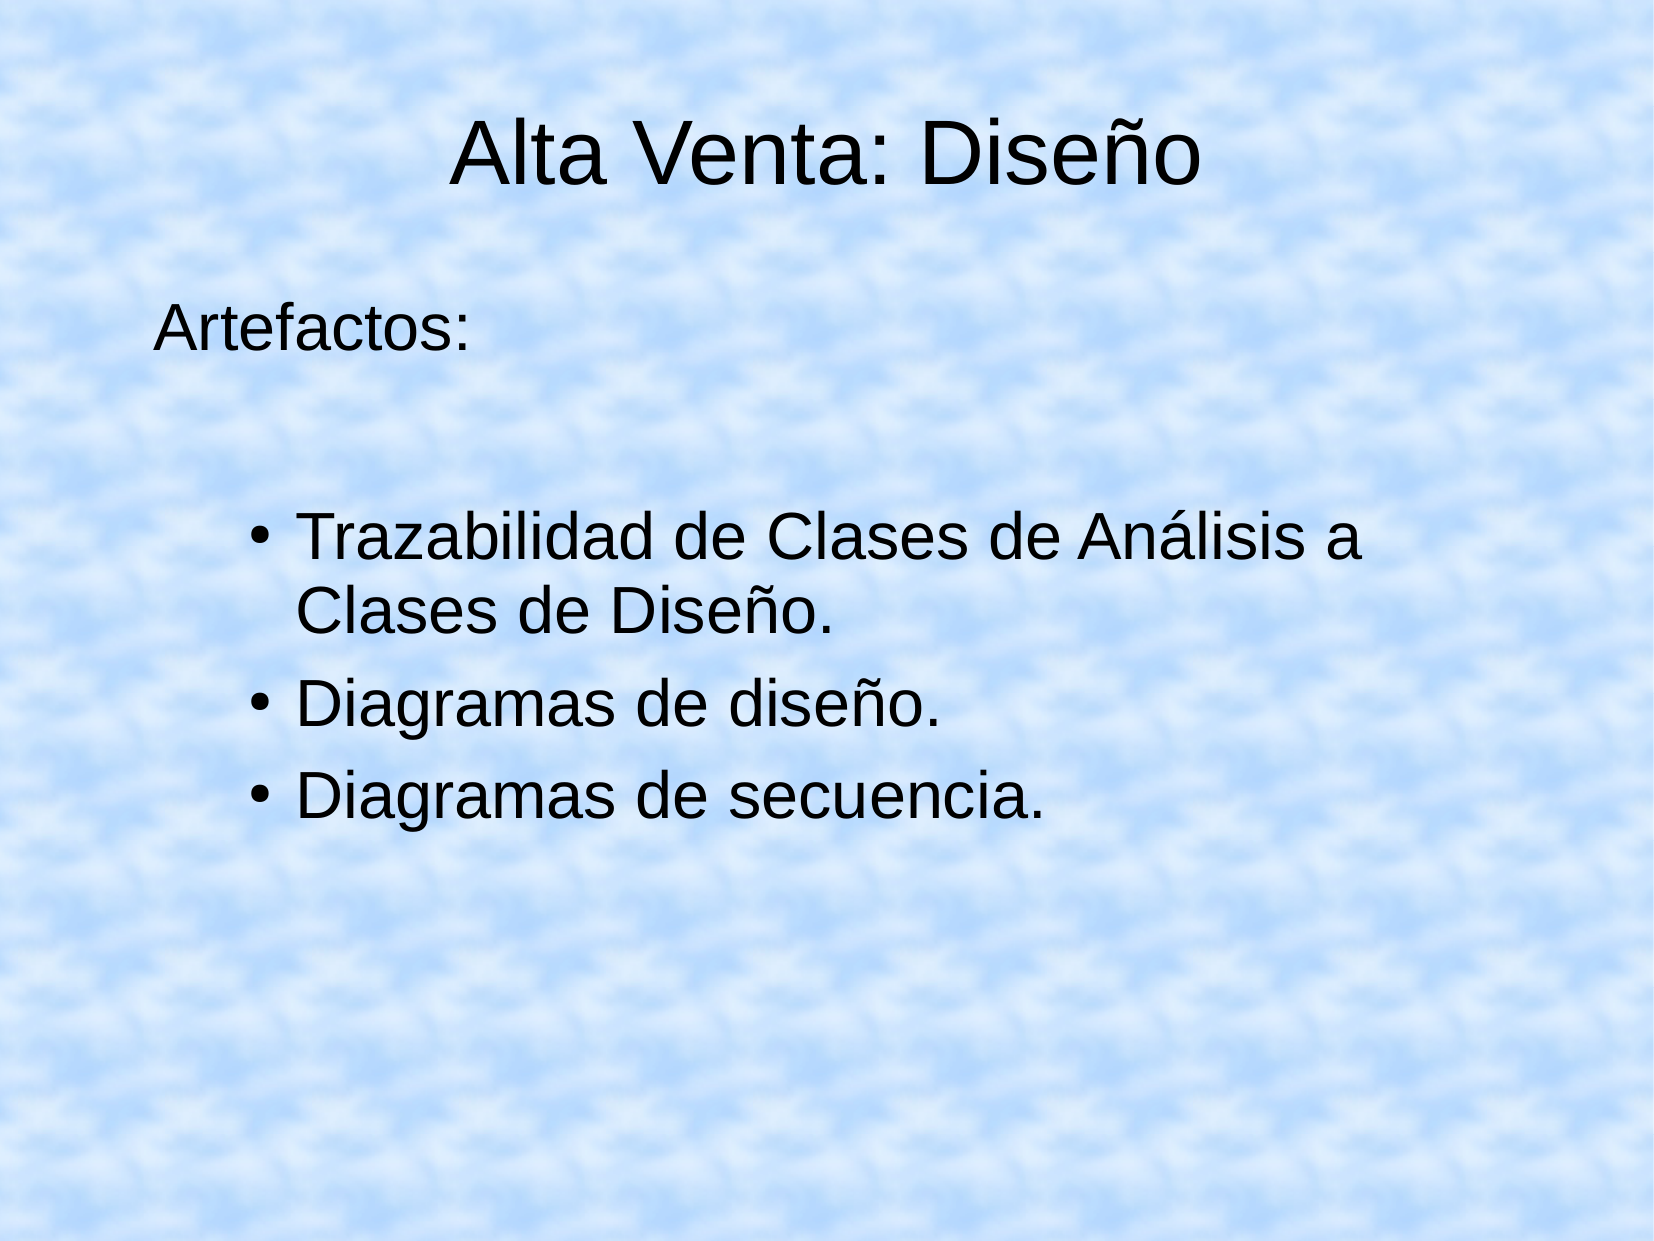

# Alta Venta: Diseño
Artefactos:
Trazabilidad de Clases de Análisis a Clases de Diseño.
Diagramas de diseño.
Diagramas de secuencia.